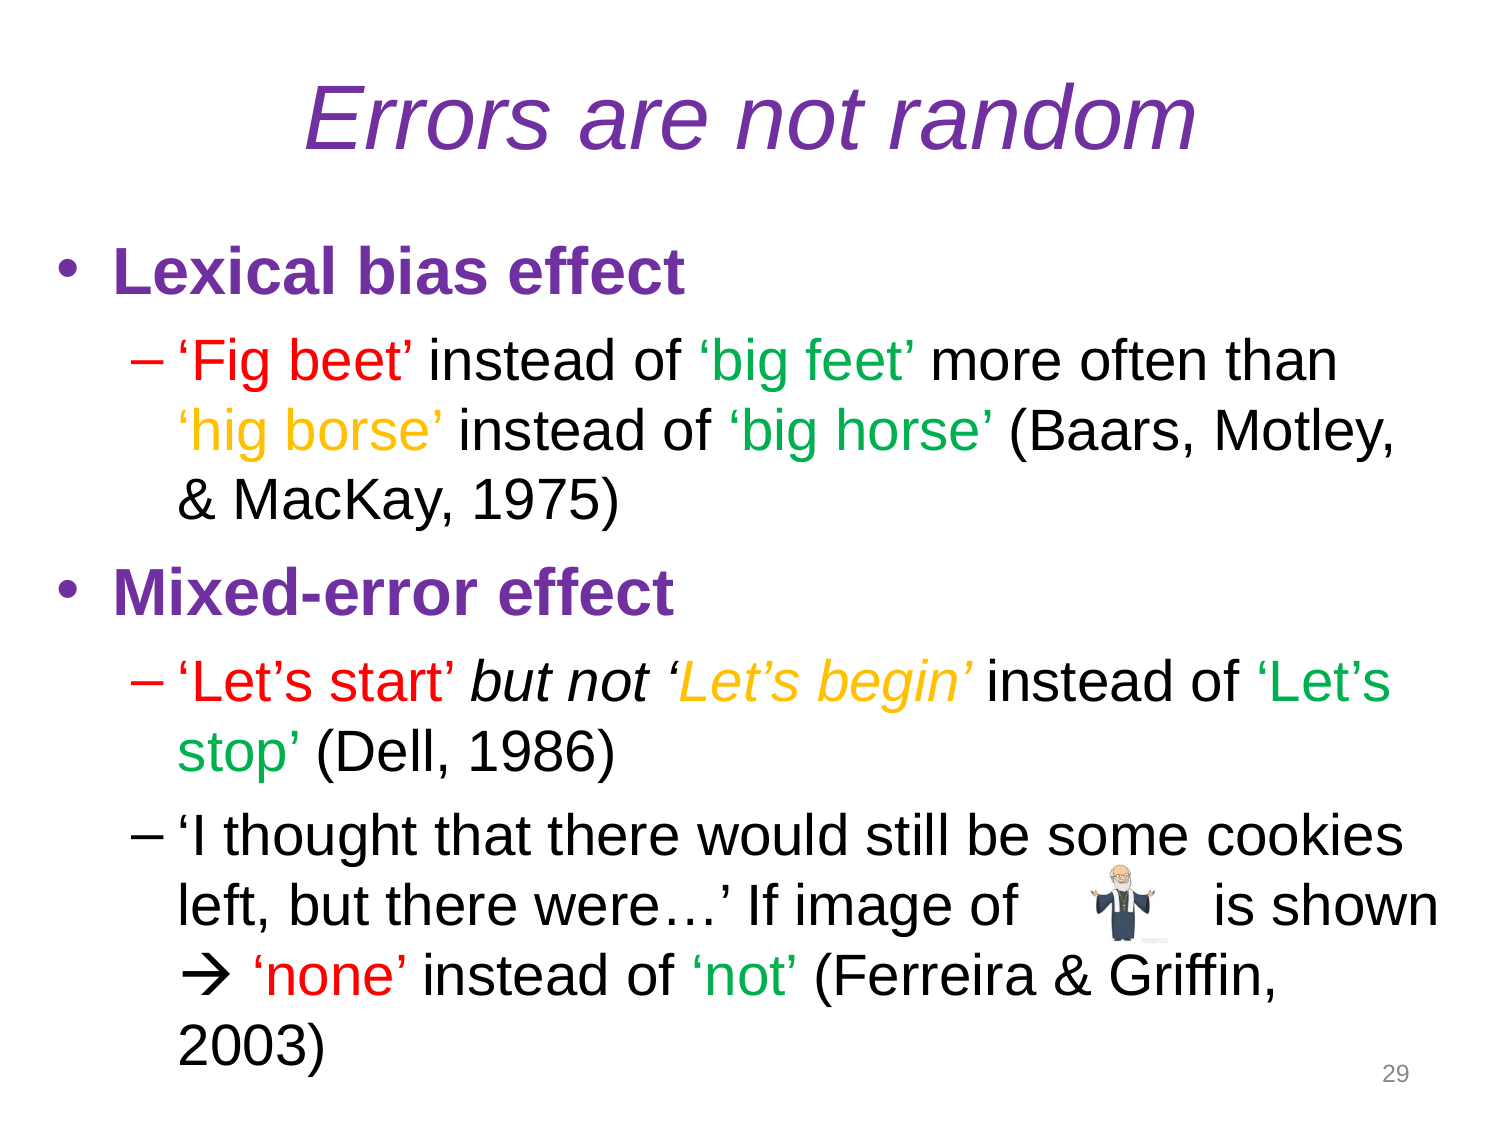

# Errors are not random
Lexical bias effect
‘Fig beet’ instead of ‘big feet’ more often than ‘hig borse’ instead of ‘big horse’ (Baars, Motley, & MacKay, 1975)
Mixed-error effect
‘Let’s start’ but not ‘Let’s begin’ instead of ‘Let’s stop’ (Dell, 1986)
‘I thought that there would still be some cookies left, but there were…’ If image of is shown  ‘none’ instead of ‘not’ (Ferreira & Griffin, 2003)